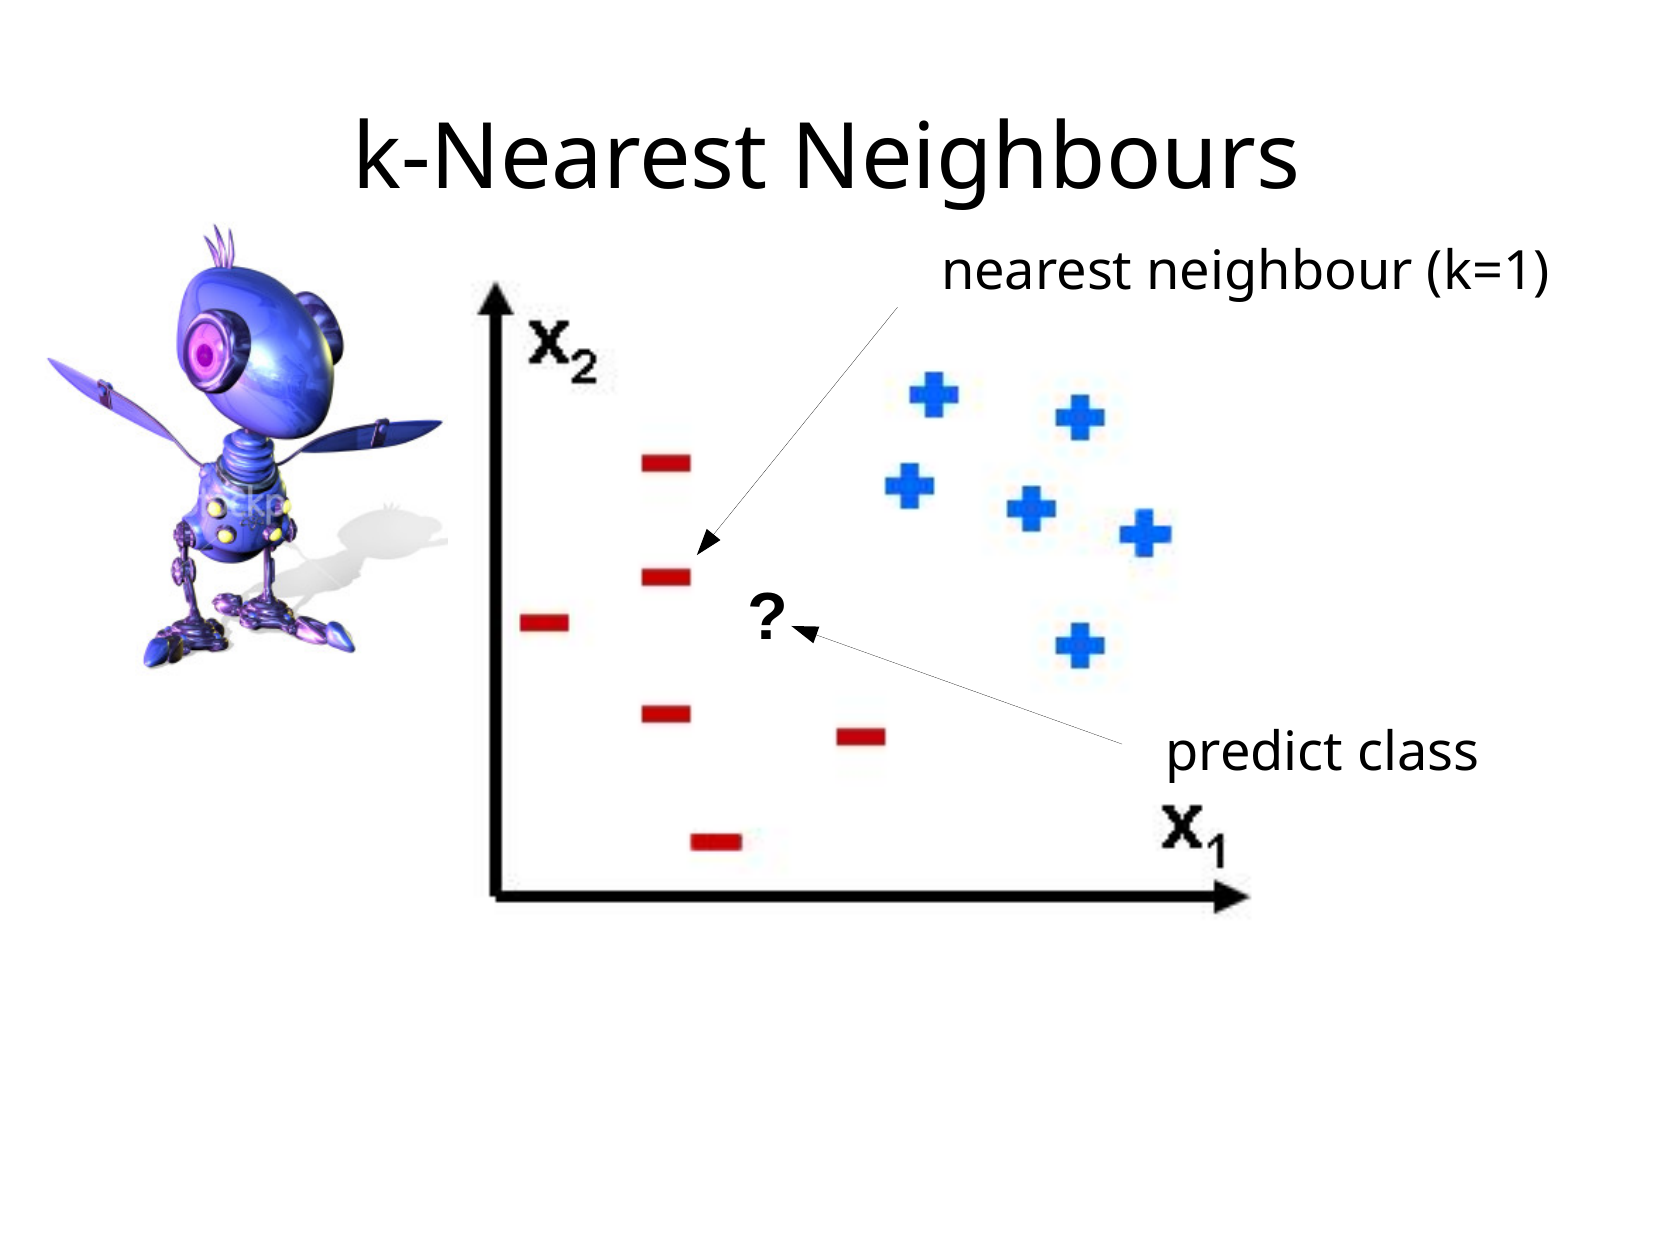

# k-Nearest Neighbours
nearest neighbour (k=1)
?
predict class